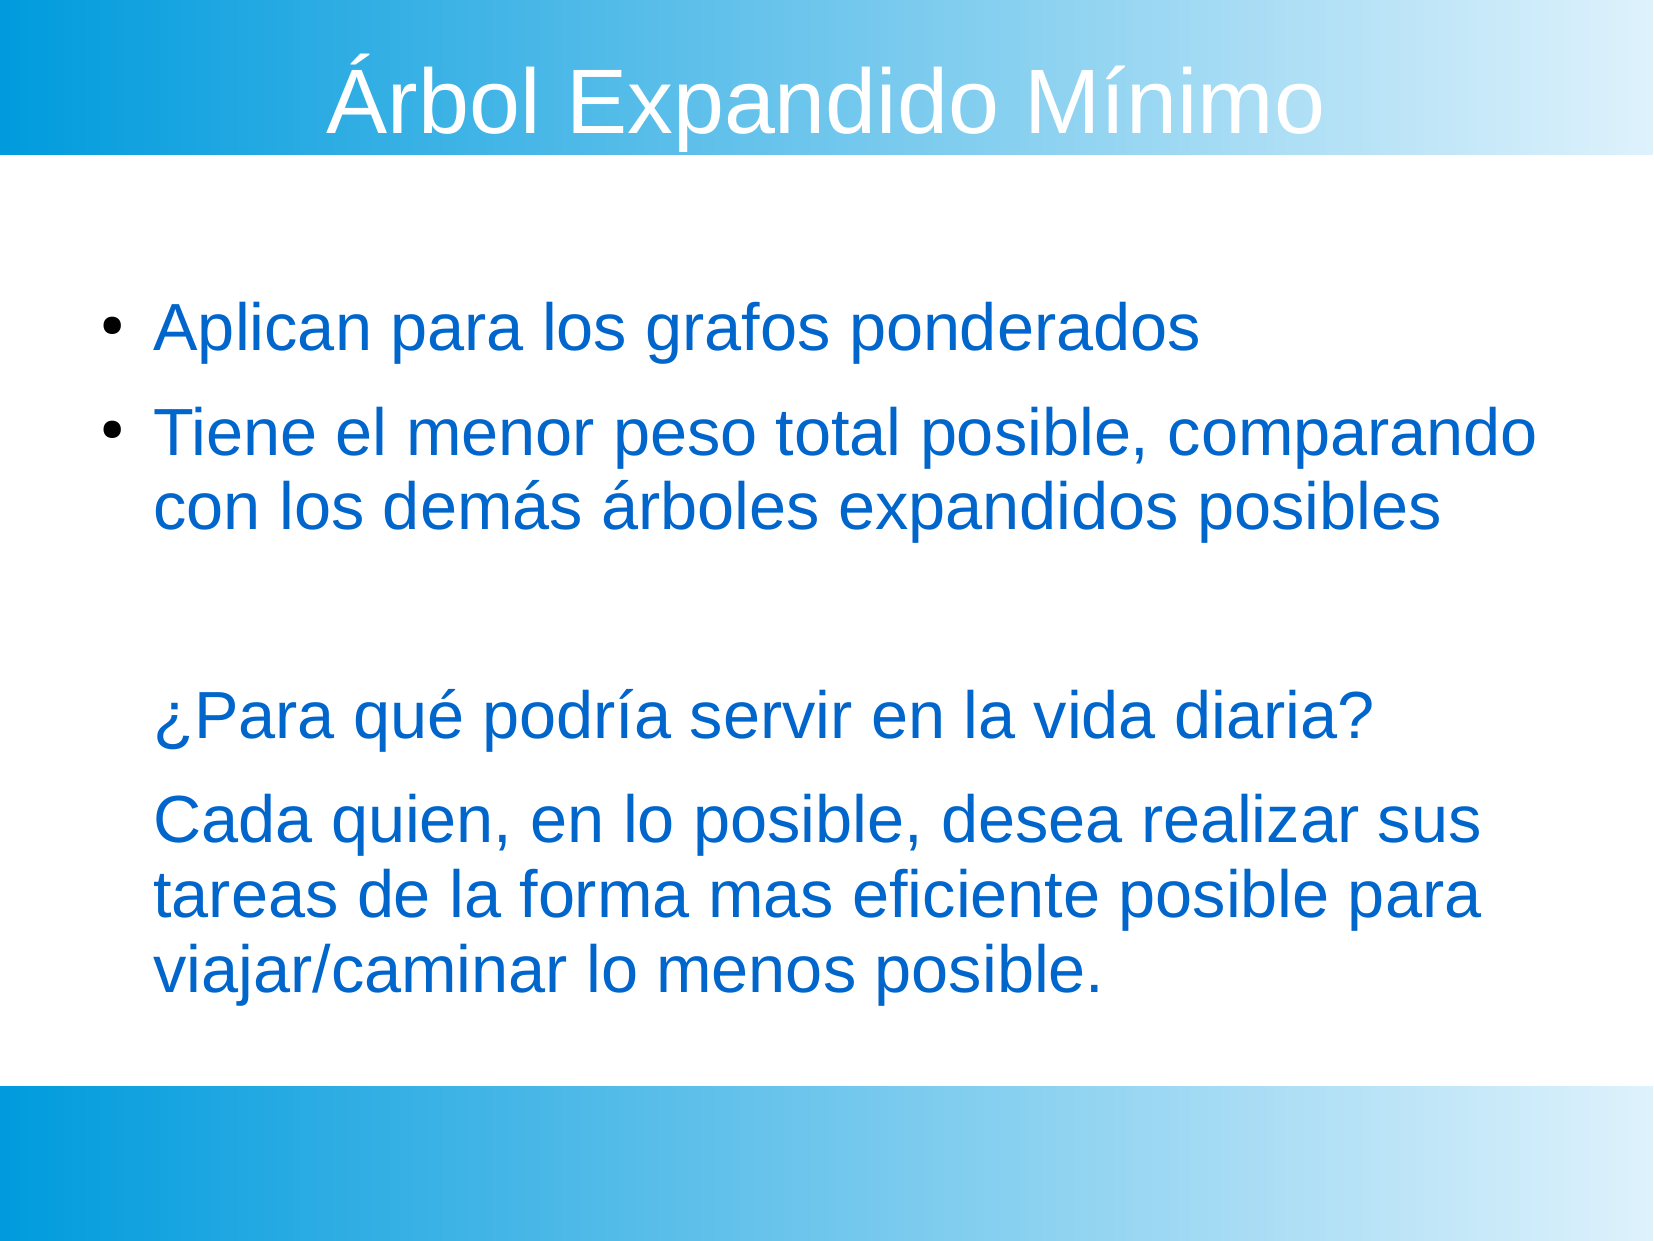

# Árbol Expandido Mínimo
Aplican para los grafos ponderados
Tiene el menor peso total posible, comparando con los demás árboles expandidos posibles
¿Para qué podría servir en la vida diaria?
Cada quien, en lo posible, desea realizar sus tareas de la forma mas eficiente posible para viajar/caminar lo menos posible.